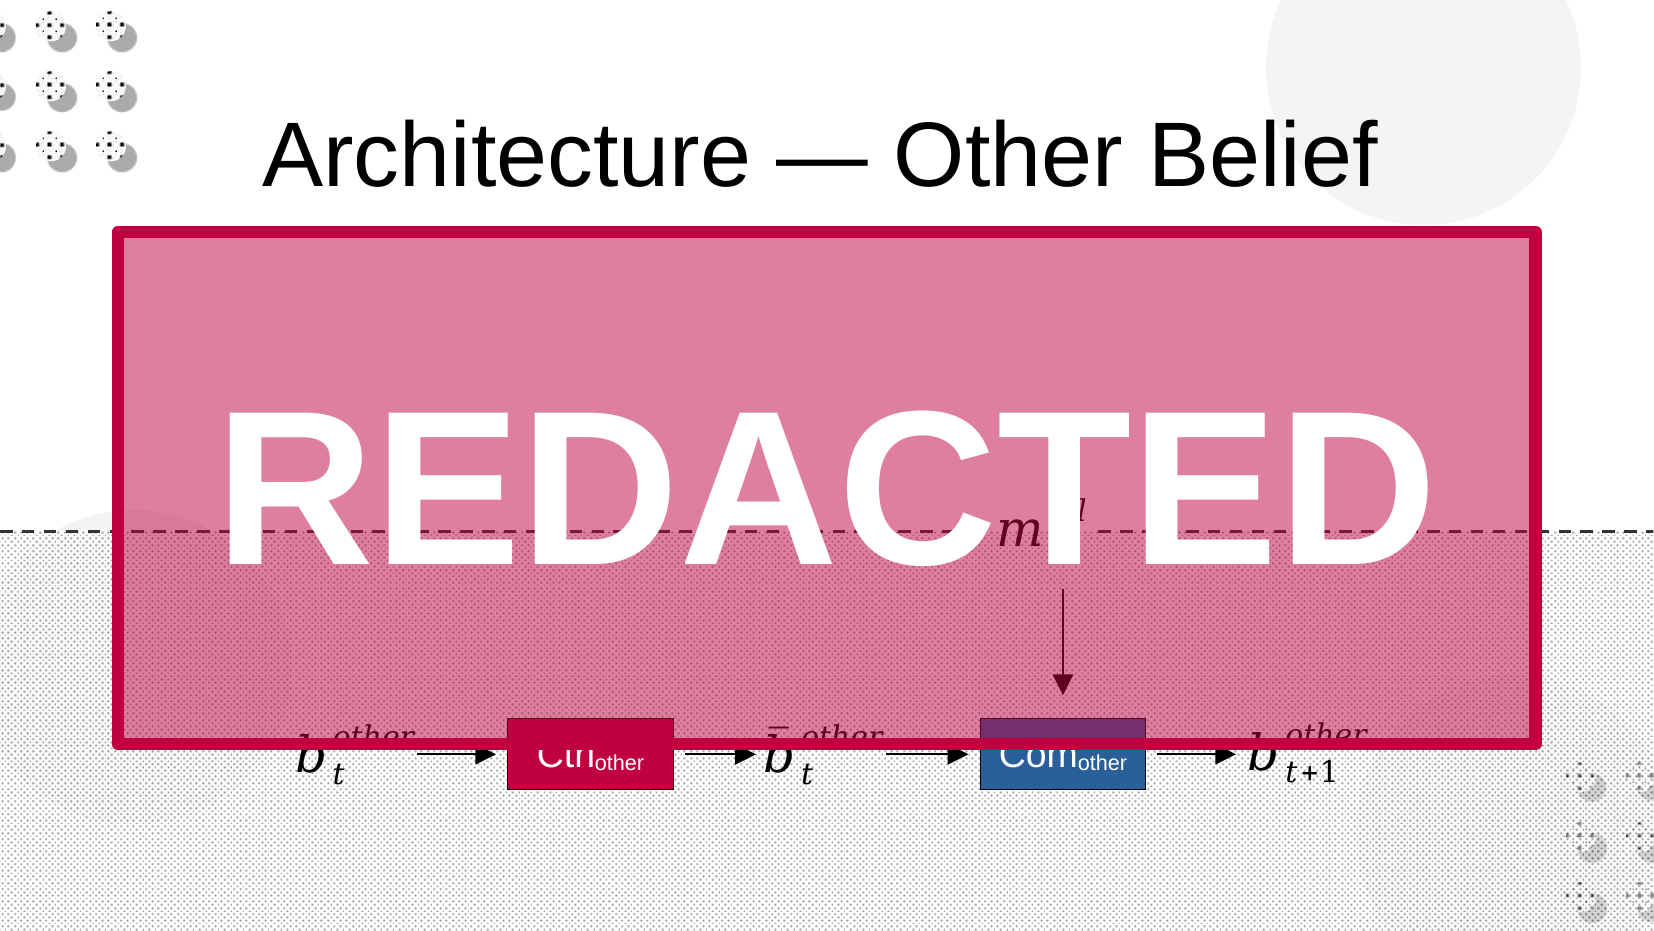

# Architecture — Other Belief
REDACTED
Ctrlother
Comother